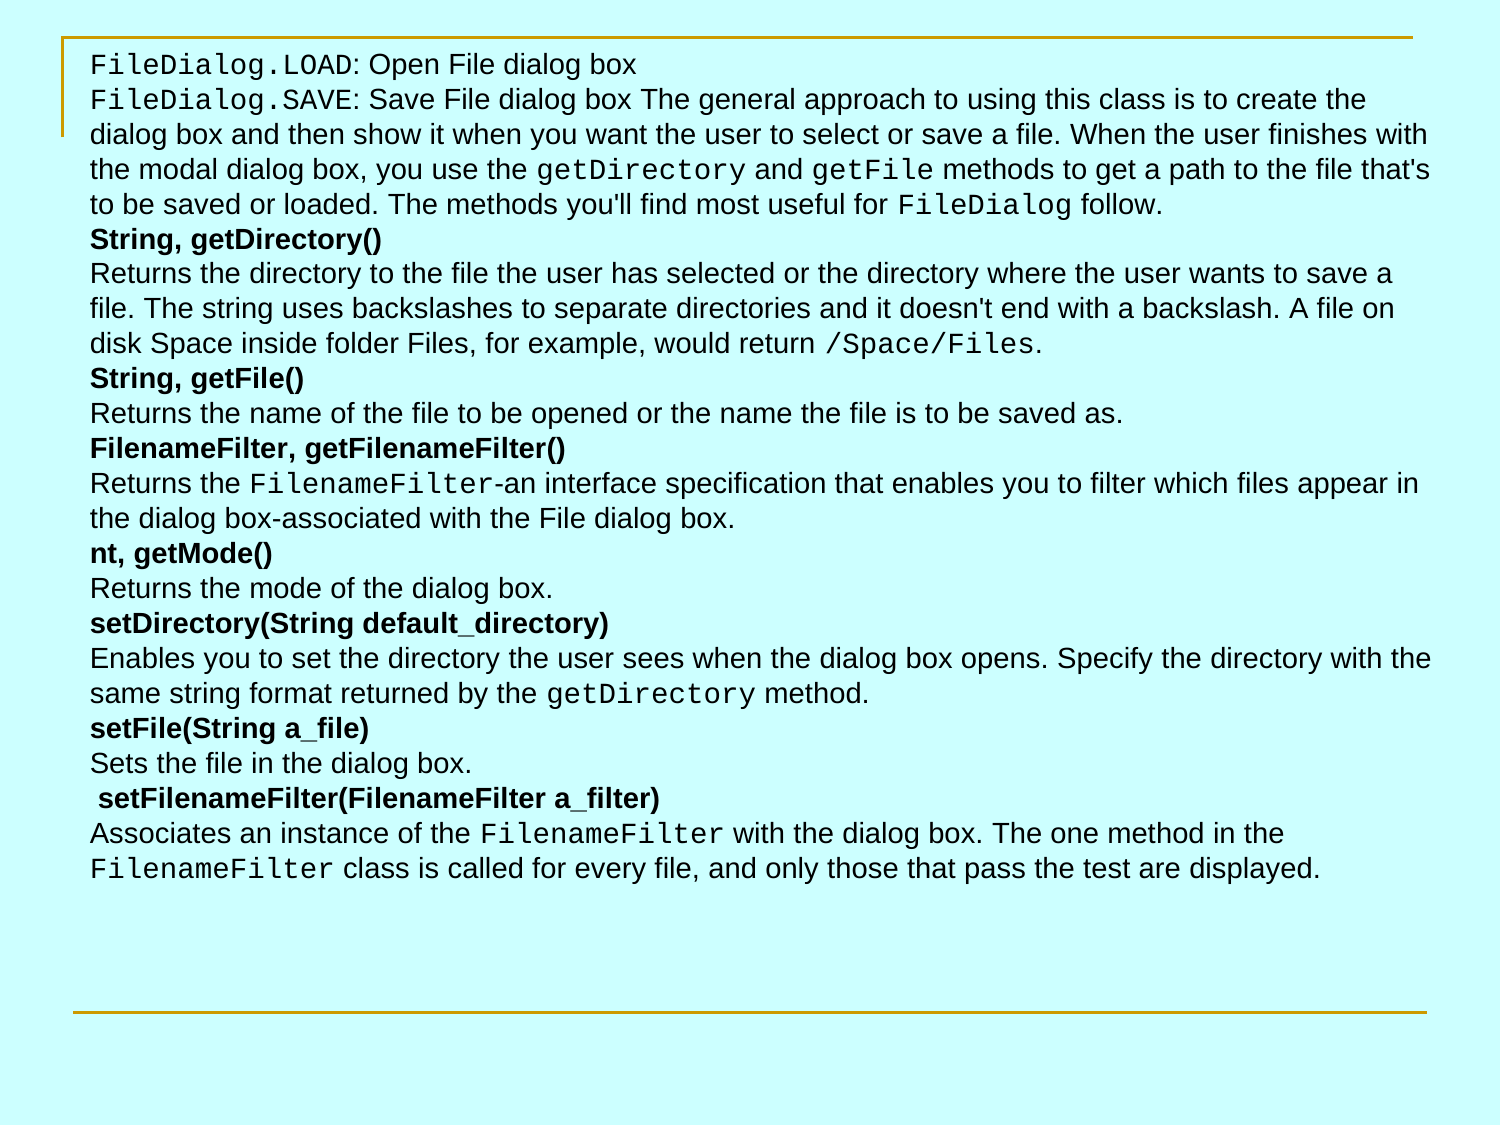

FileDialog.LOAD: Open File dialog box
FileDialog.SAVE: Save File dialog box The general approach to using this class is to create the dialog box and then show it when you want the user to select or save a file. When the user finishes with the modal dialog box, you use the getDirectory and getFile methods to get a path to the file that's to be saved or loaded. The methods you'll find most useful for FileDialog follow.
String, getDirectory()
Returns the directory to the file the user has selected or the directory where the user wants to save a file. The string uses backslashes to separate directories and it doesn't end with a backslash. A file on disk Space inside folder Files, for example, would return /Space/Files.
String, getFile()
Returns the name of the file to be opened or the name the file is to be saved as.
FilenameFilter, getFilenameFilter()
Returns the FilenameFilter-an interface specification that enables you to filter which files appear in the dialog box-associated with the File dialog box.
nt, getMode()
Returns the mode of the dialog box.
setDirectory(String default_directory)
Enables you to set the directory the user sees when the dialog box opens. Specify the directory with the same string format returned by the getDirectory method.
setFile(String a_file)
Sets the file in the dialog box.
 setFilenameFilter(FilenameFilter a_filter)
Associates an instance of the FilenameFilter with the dialog box. The one method in the FilenameFilter class is called for every file, and only those that pass the test are displayed.